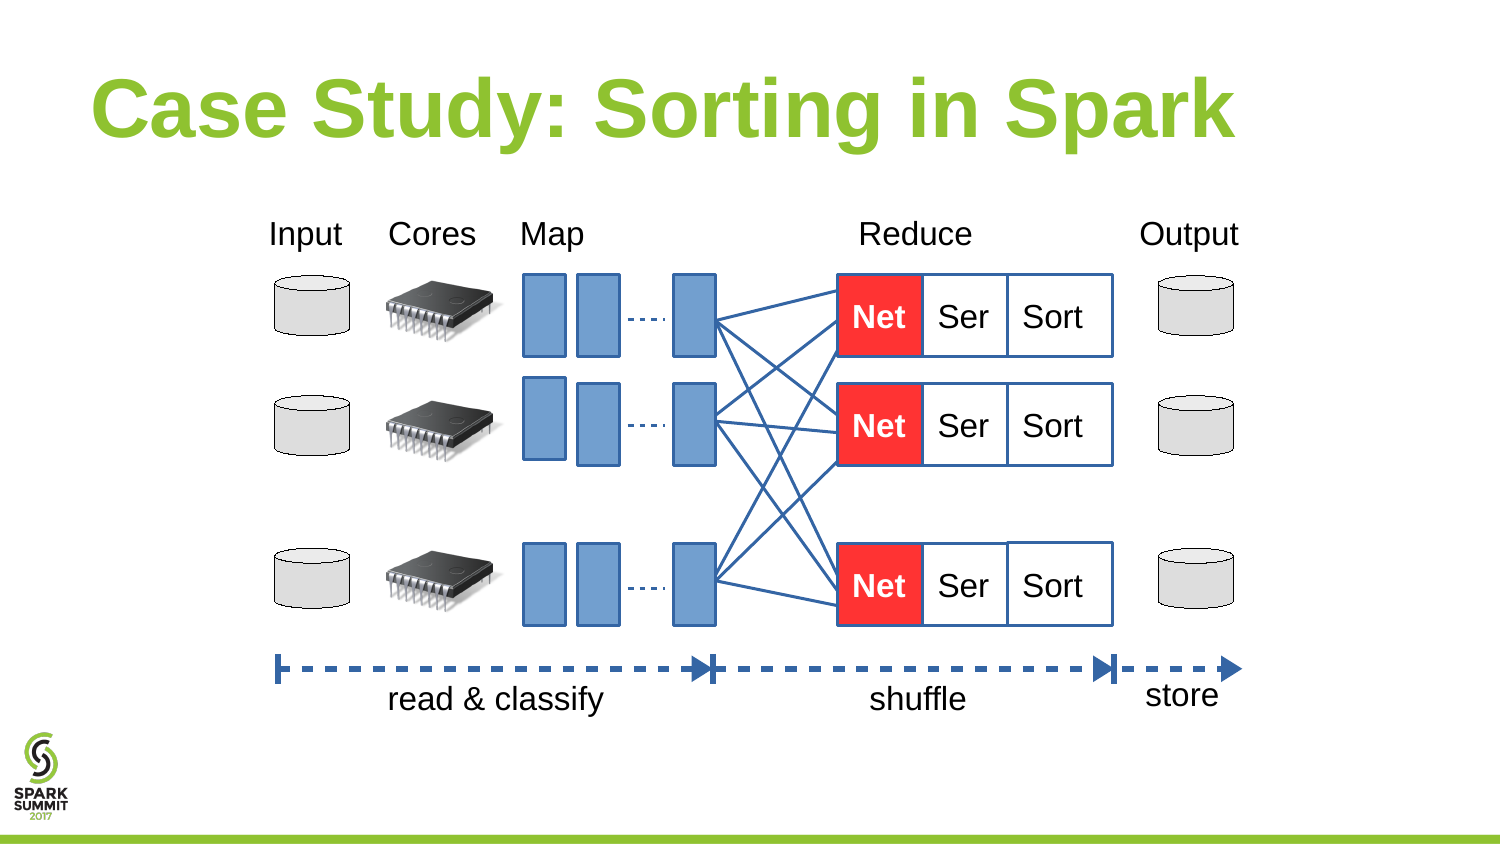

# Case Study: Sorting in Spark
Cores
Map
Reduce
Input
Output
Sort
Net
Ser
Sort
Net
Ser
Sort
Net
Ser
store
read & classify
shuffle